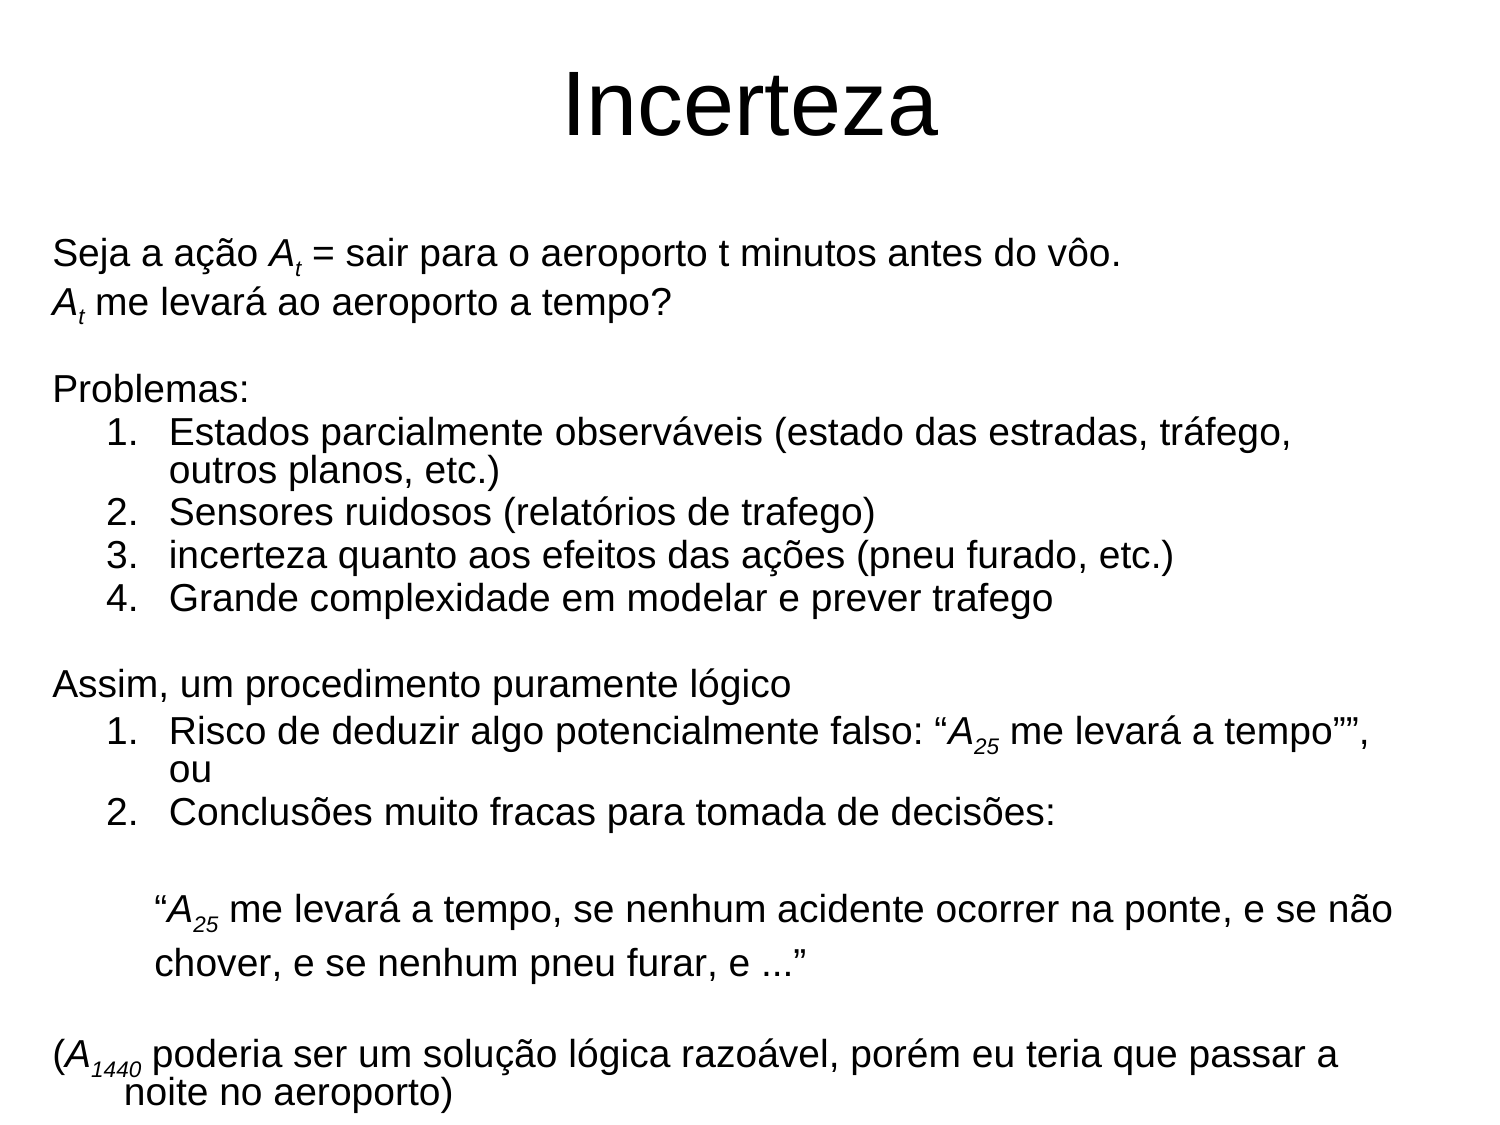

# Incerteza
Seja a ação At = sair para o aeroporto t minutos antes do vôo.
At me levará ao aeroporto a tempo?
Problemas:
Estados parcialmente observáveis (estado das estradas, tráfego, outros planos, etc.)
Sensores ruidosos (relatórios de trafego)
incerteza quanto aos efeitos das ações (pneu furado, etc.)
Grande complexidade em modelar e prever trafego
Assim, um procedimento puramente lógico
Risco de deduzir algo potencialmente falso: “A25 me levará a tempo””, ou
Conclusões muito fracas para tomada de decisões:
“A25 me levará a tempo, se nenhum acidente ocorrer na ponte, e se não chover, e se nenhum pneu furar, e ...”
(A1440 poderia ser um solução lógica razoável, porém eu teria que passar a noite no aeroporto)